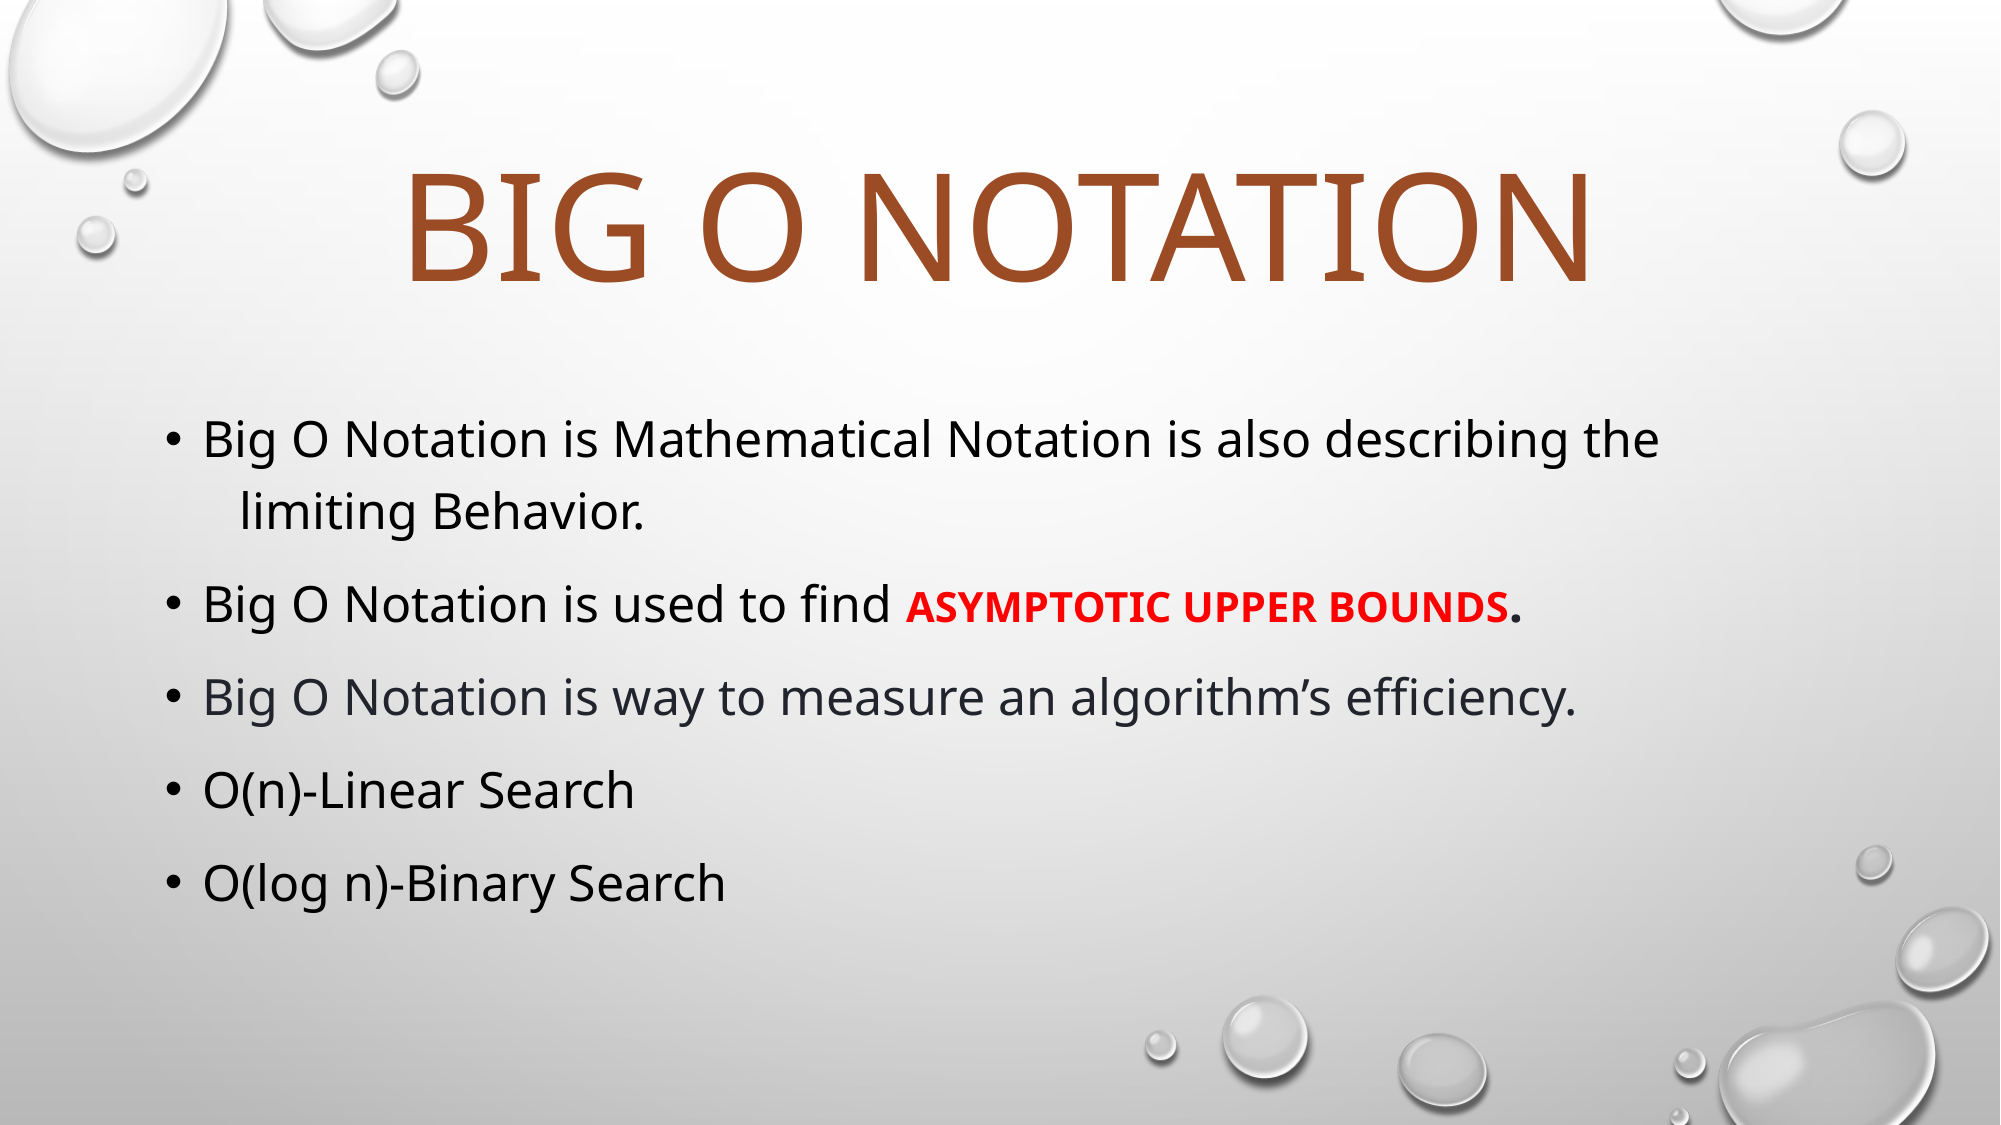

# Big O Notation
Big O Notation is Mathematical Notation is also describing the limiting Behavior.
Big O Notation is used to find asymptotic upper bounds.
Big O Notation is way to measure an algorithm’s efficiency.
O(n)-Linear Search
O(log n)-Binary Search